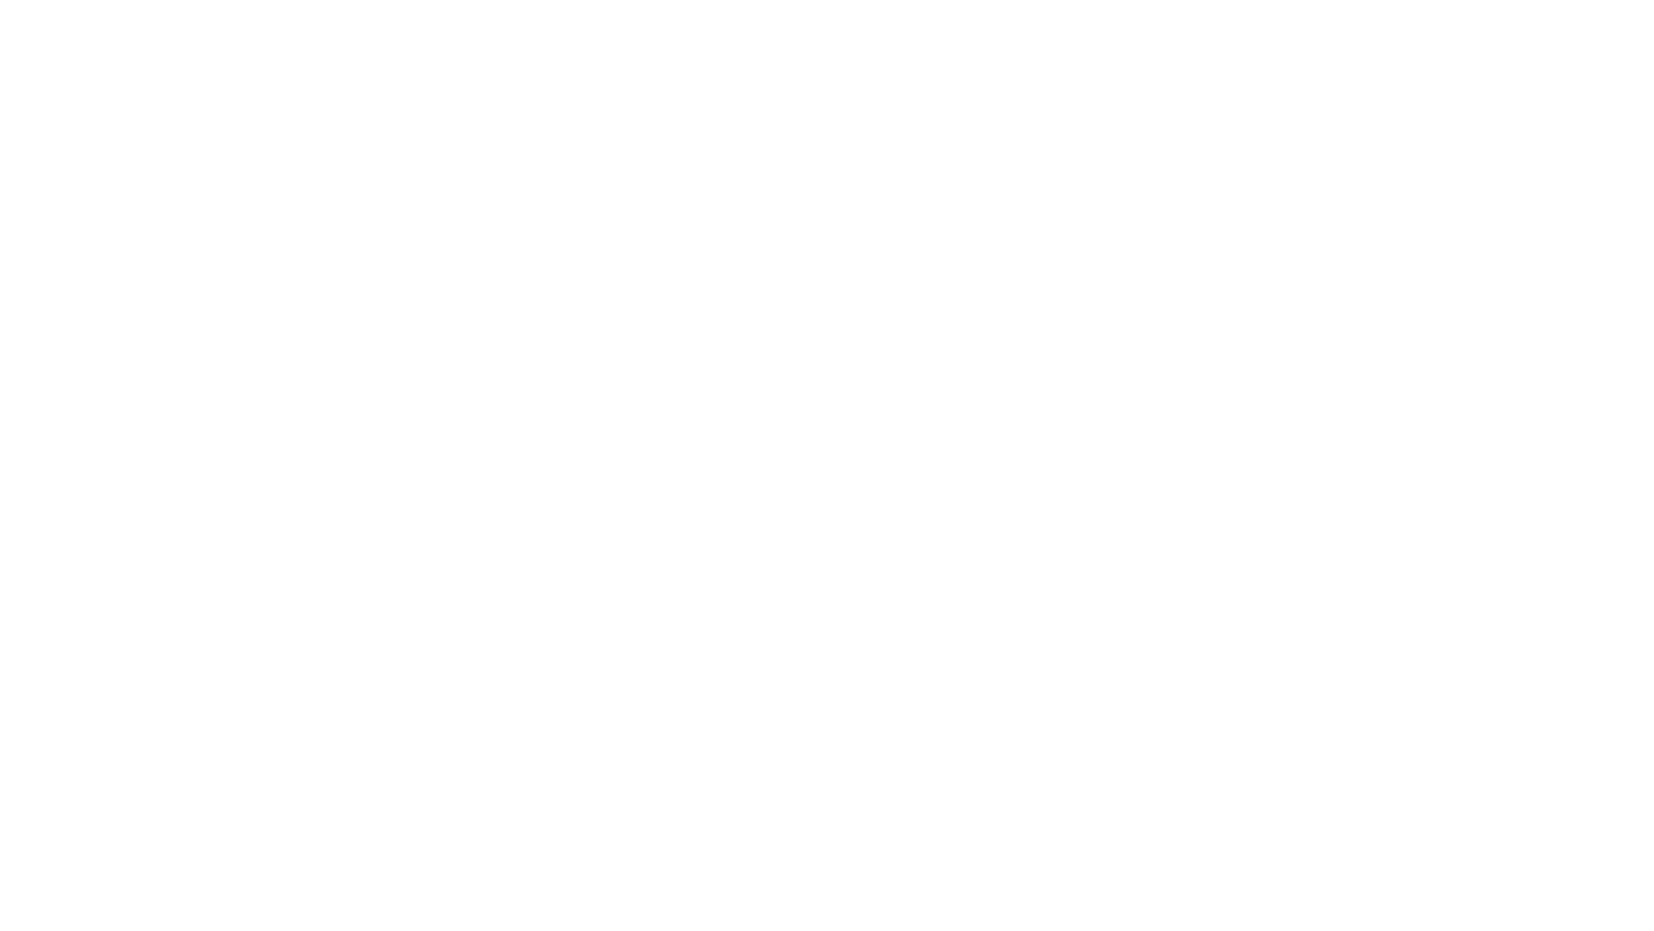

# Teoria eletromagnética e deduções teóricas
Que em termos de E e B pode ser descrita como:
Esta última equação tem a forma integral no tempo da Lei de Faraday com base neste que será feita a validação de funcionamento do circuito.